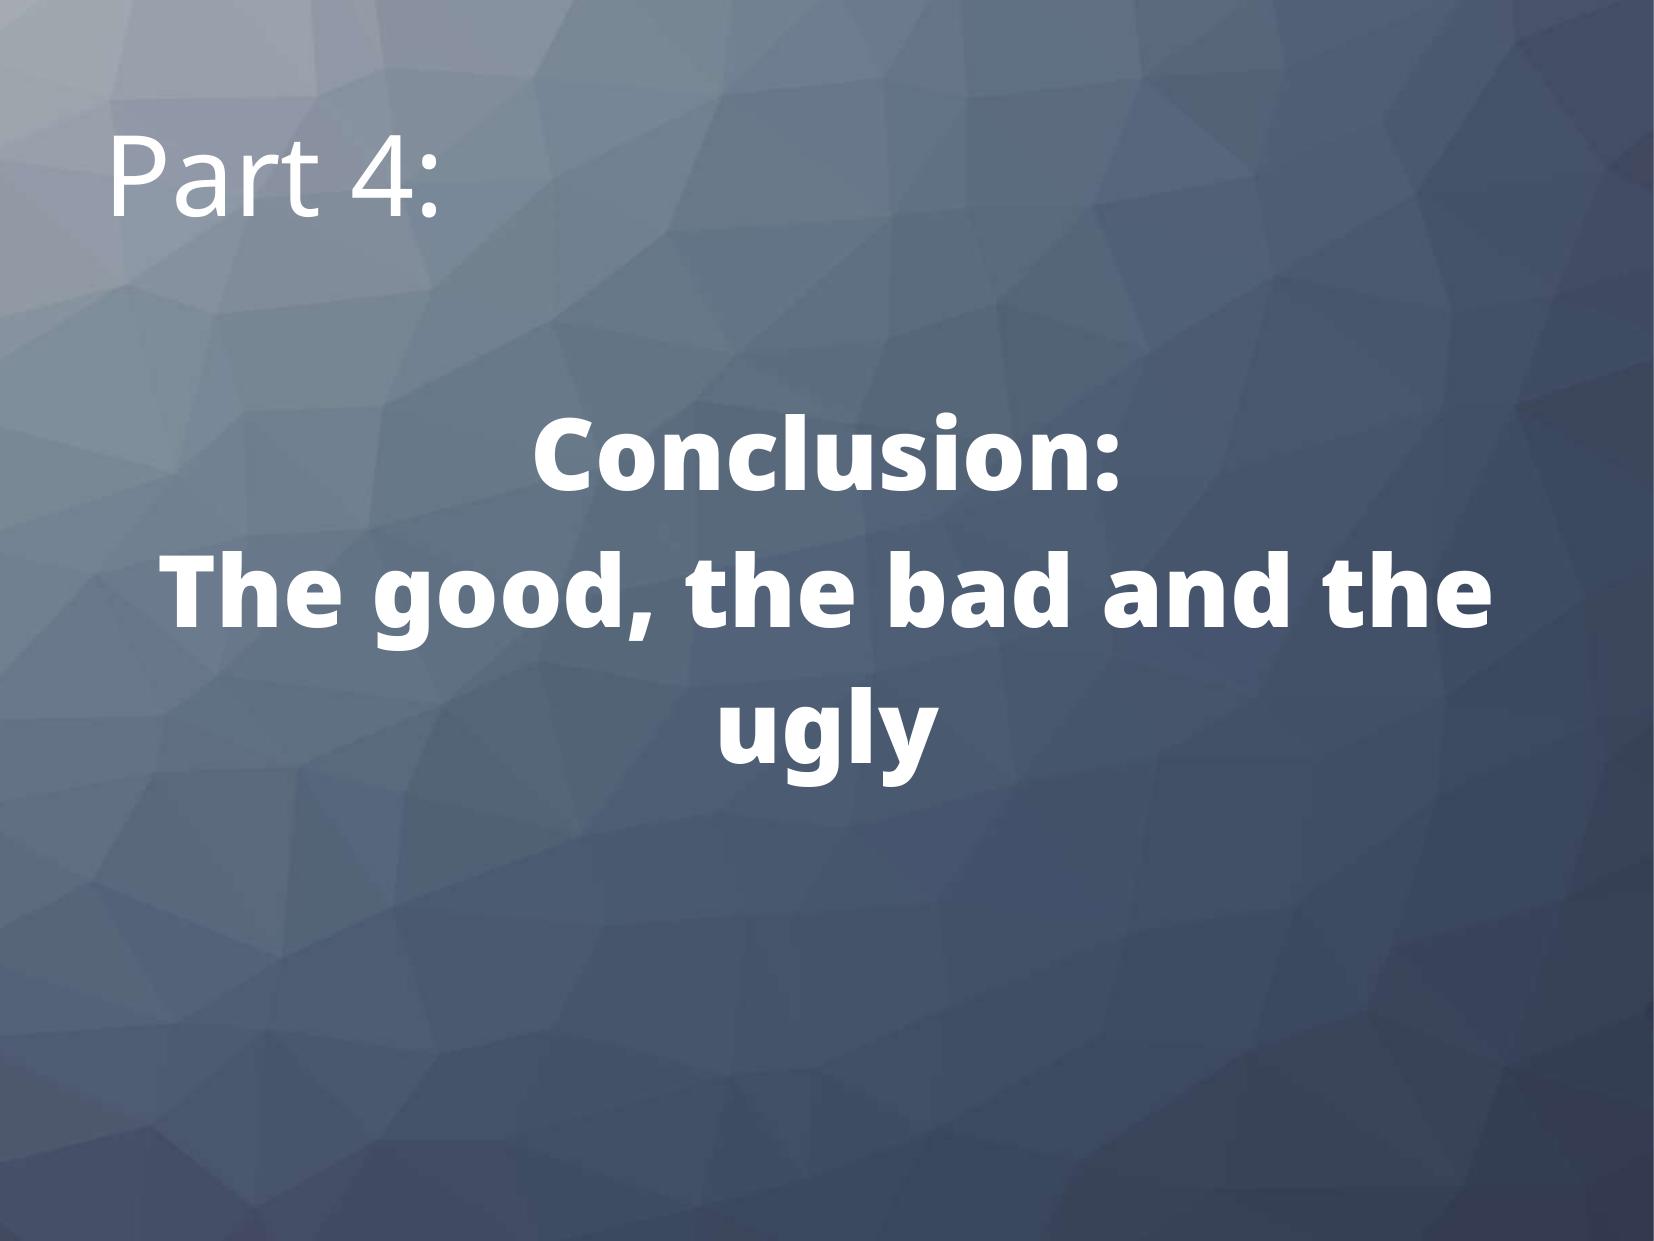

Part 4:
# Conclusion: The good, the bad and the ugly